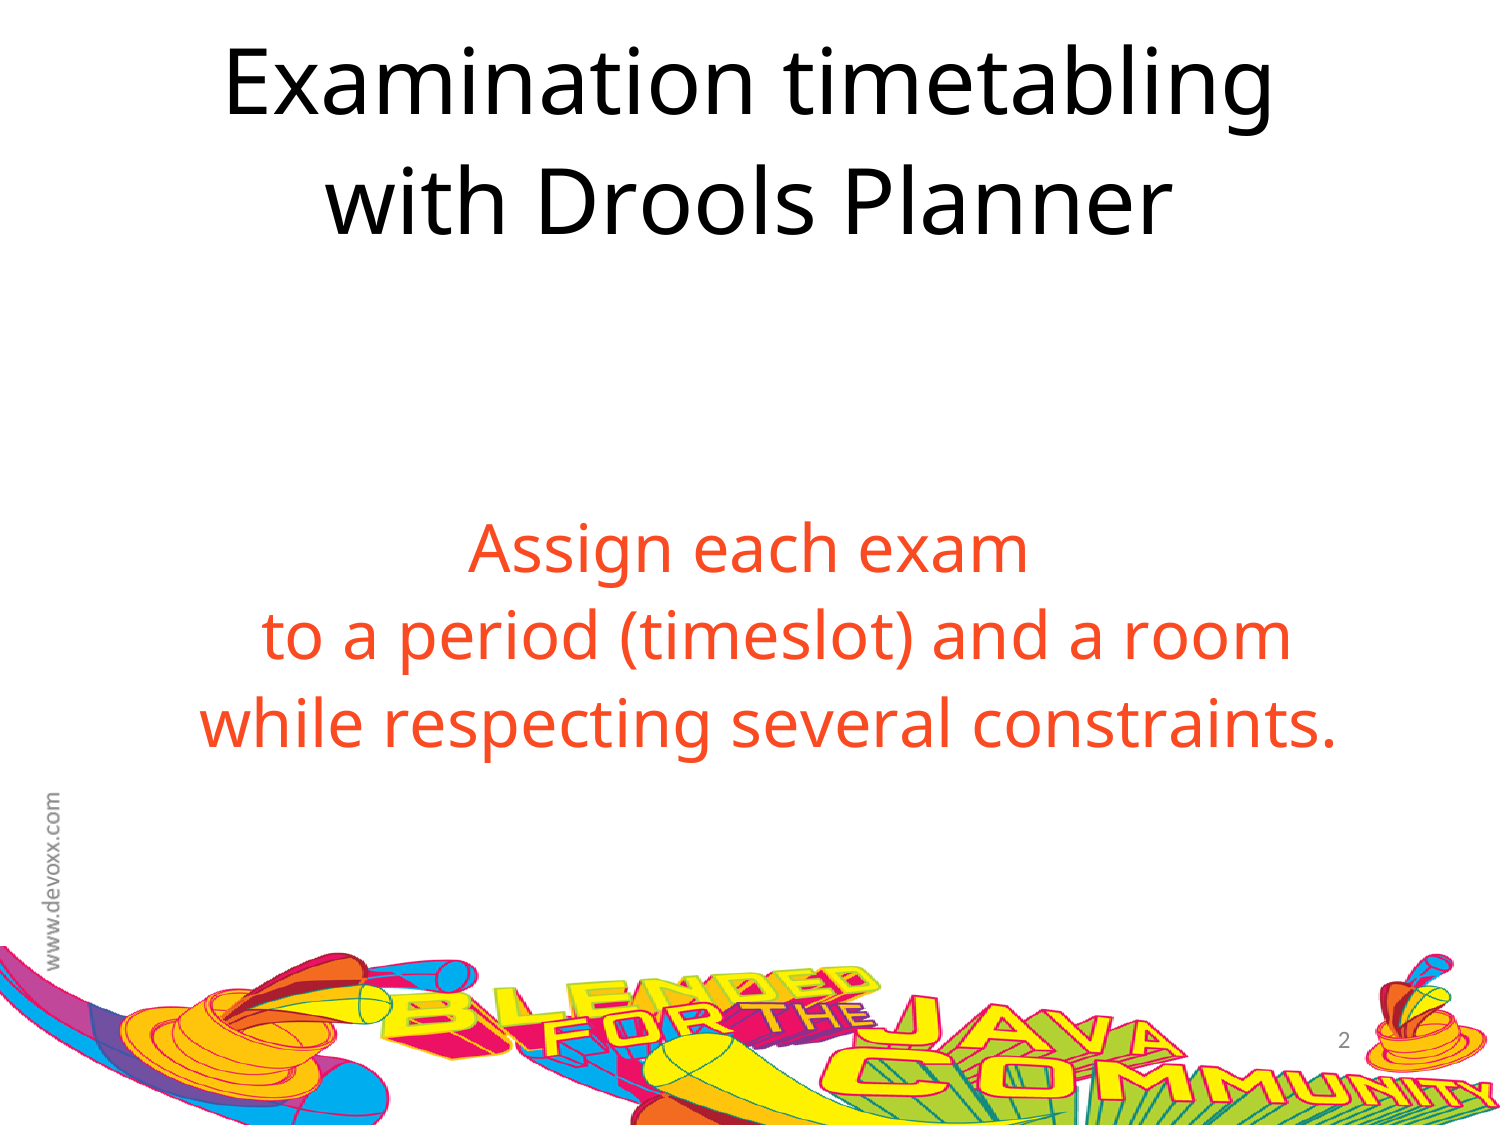

# Examination timetabling with Drools Planner
Assign each exam
to a period (timeslot) and a room
while respecting several constraints.
2